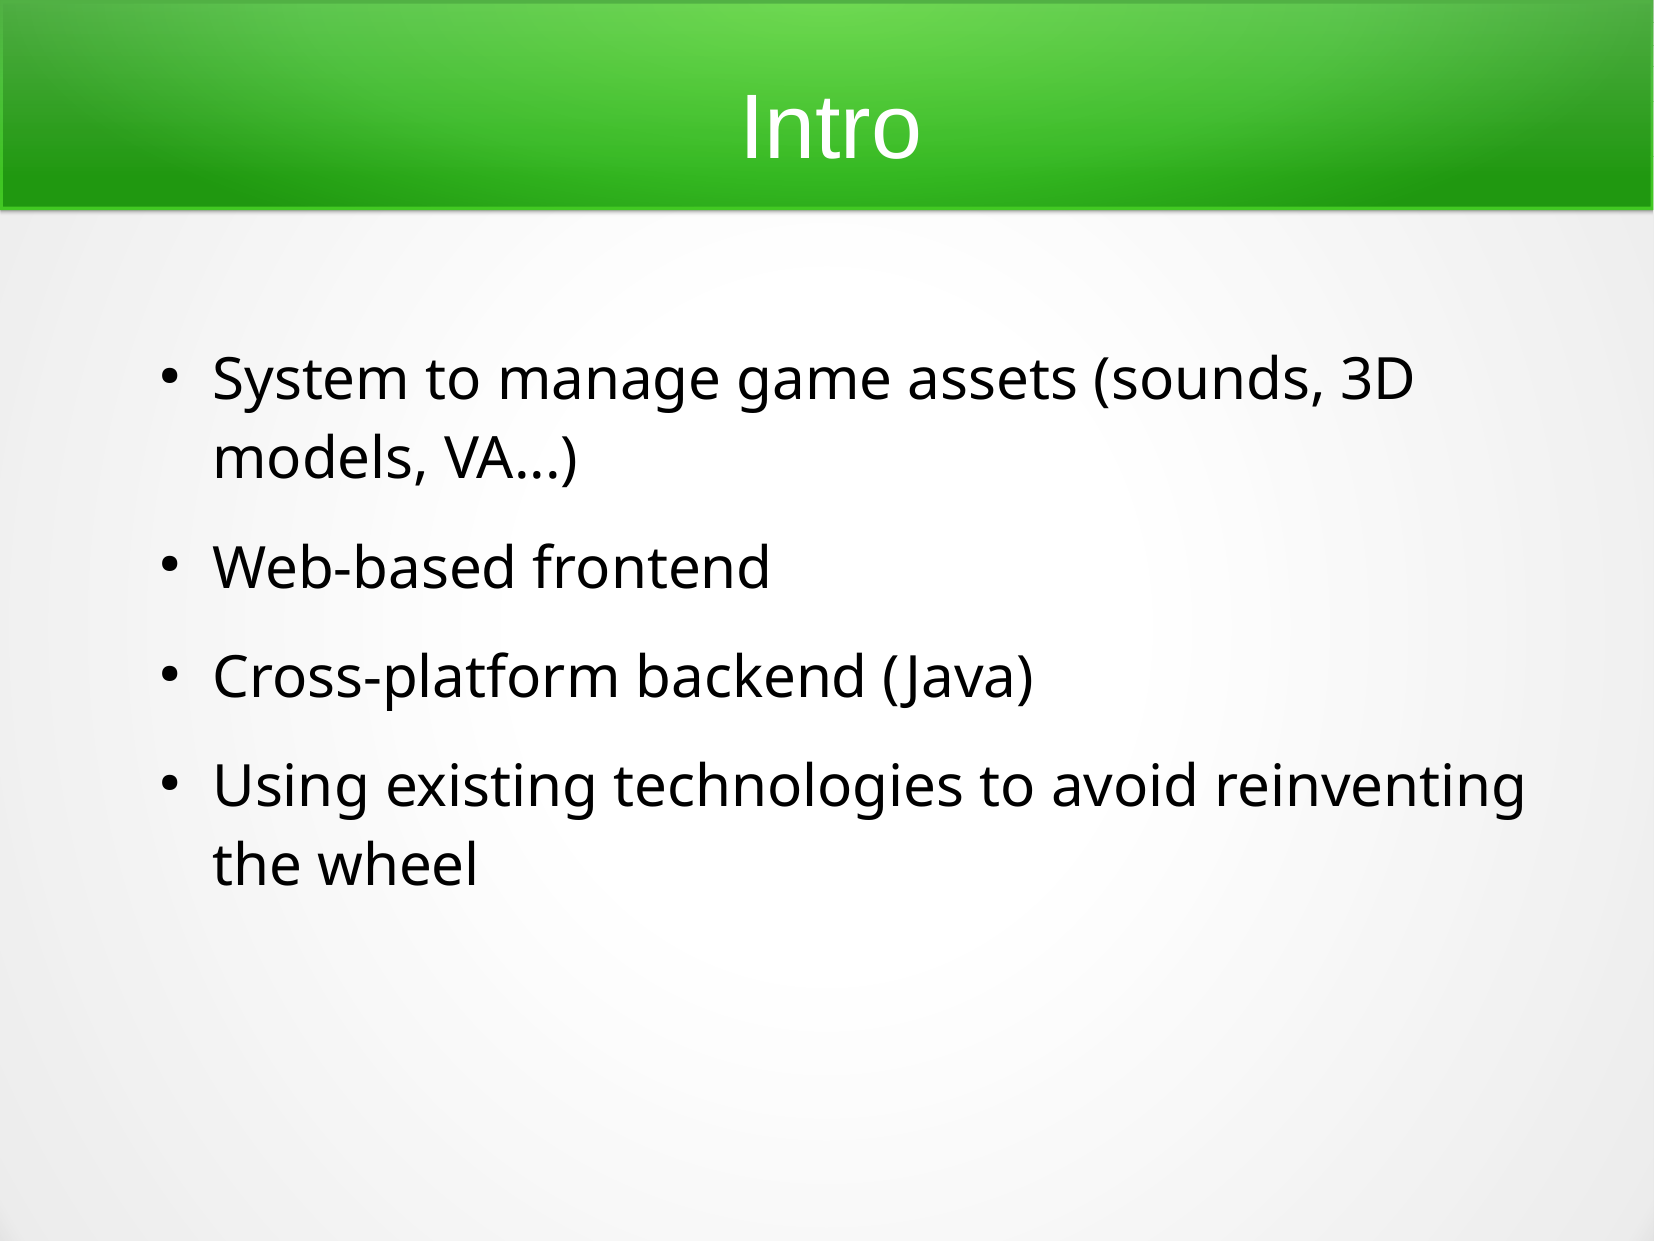

# Intro
System to manage game assets (sounds, 3D models, VA...)
Web-based frontend
Cross-platform backend (Java)
Using existing technologies to avoid reinventing the wheel